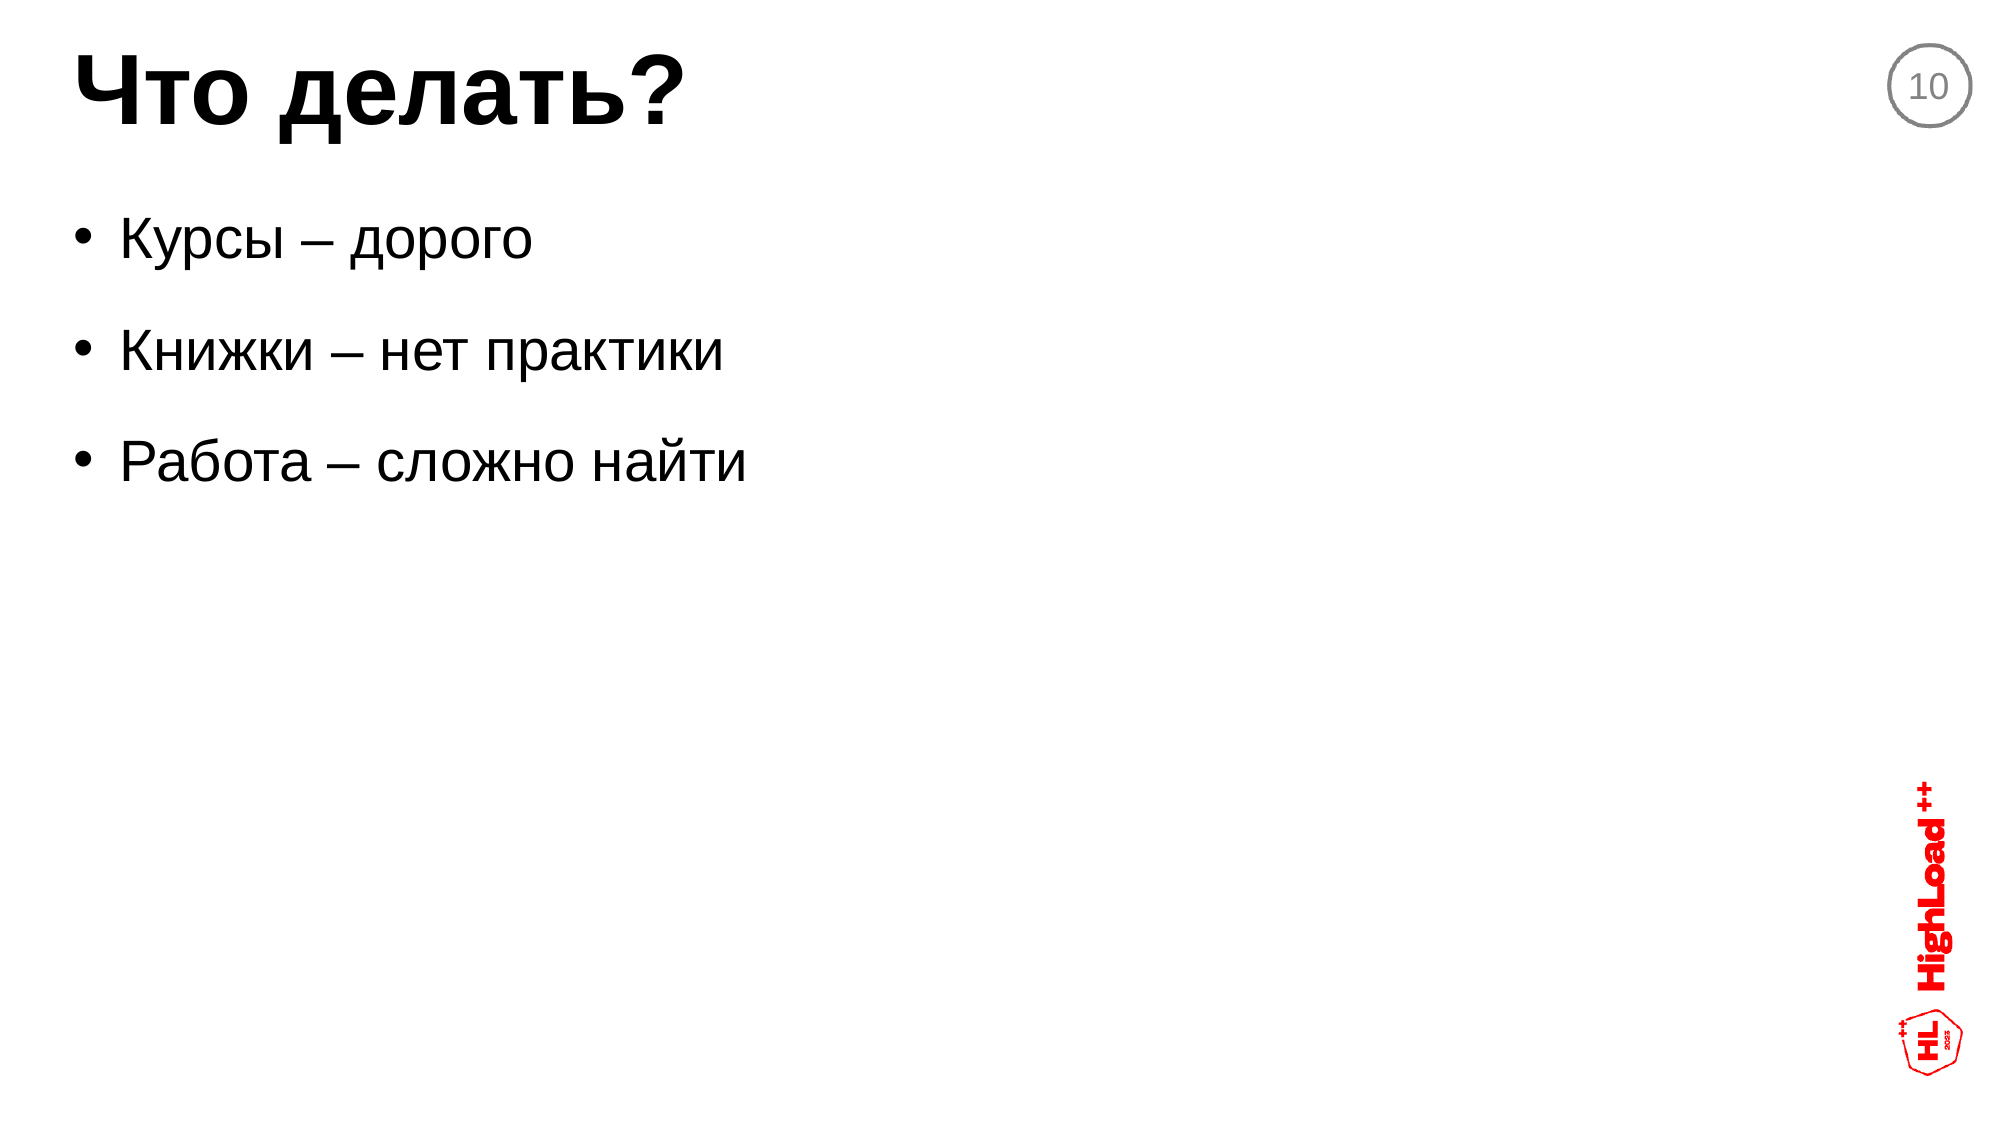

# Что делать?
10
 Курсы – дорого
 Книжки – нет практики
 Работа – сложно найти